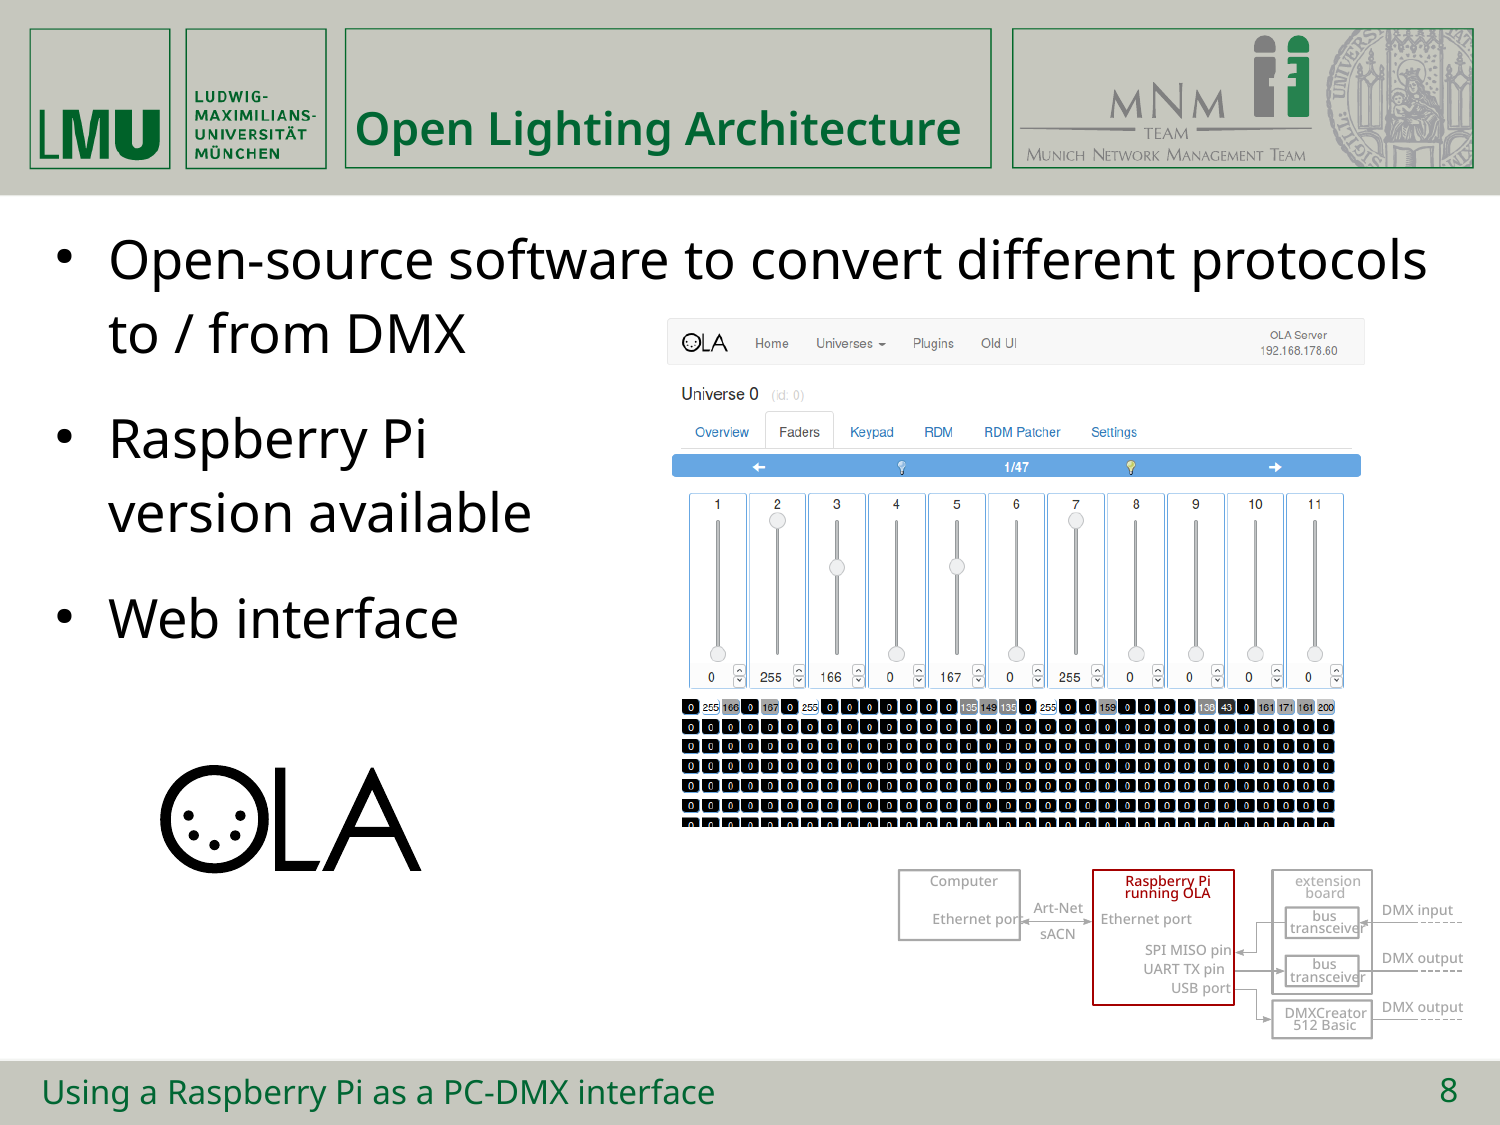

# Open Lighting Architecture
Open-source software to convert different protocols
to / from DMX
Raspberry Pi
version available
Web interface
PC-DMX interface with Raspberry Pi
8